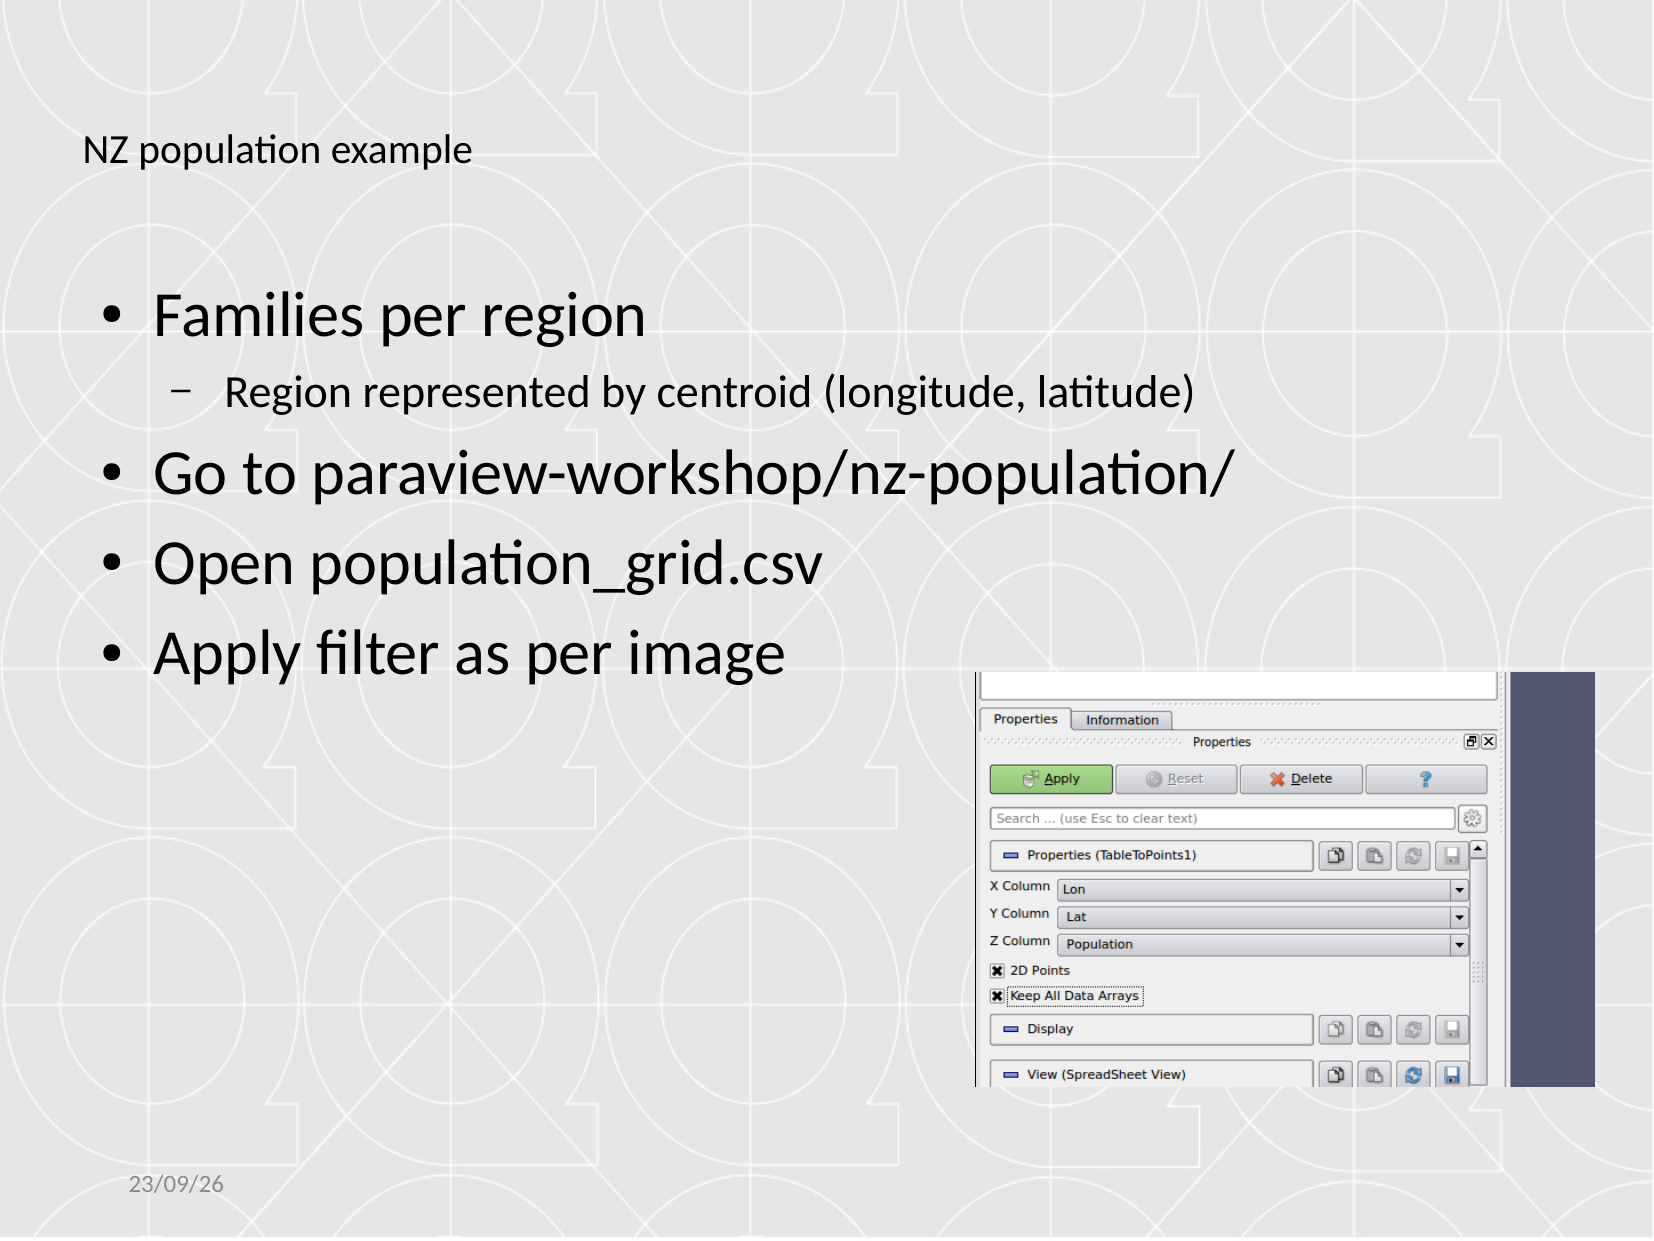

# NZ population example
Families per region
Region represented by centroid (longitude, latitude)
Go to paraview-workshop/nz-population/
Open population_grid.csv
Apply filter as per image